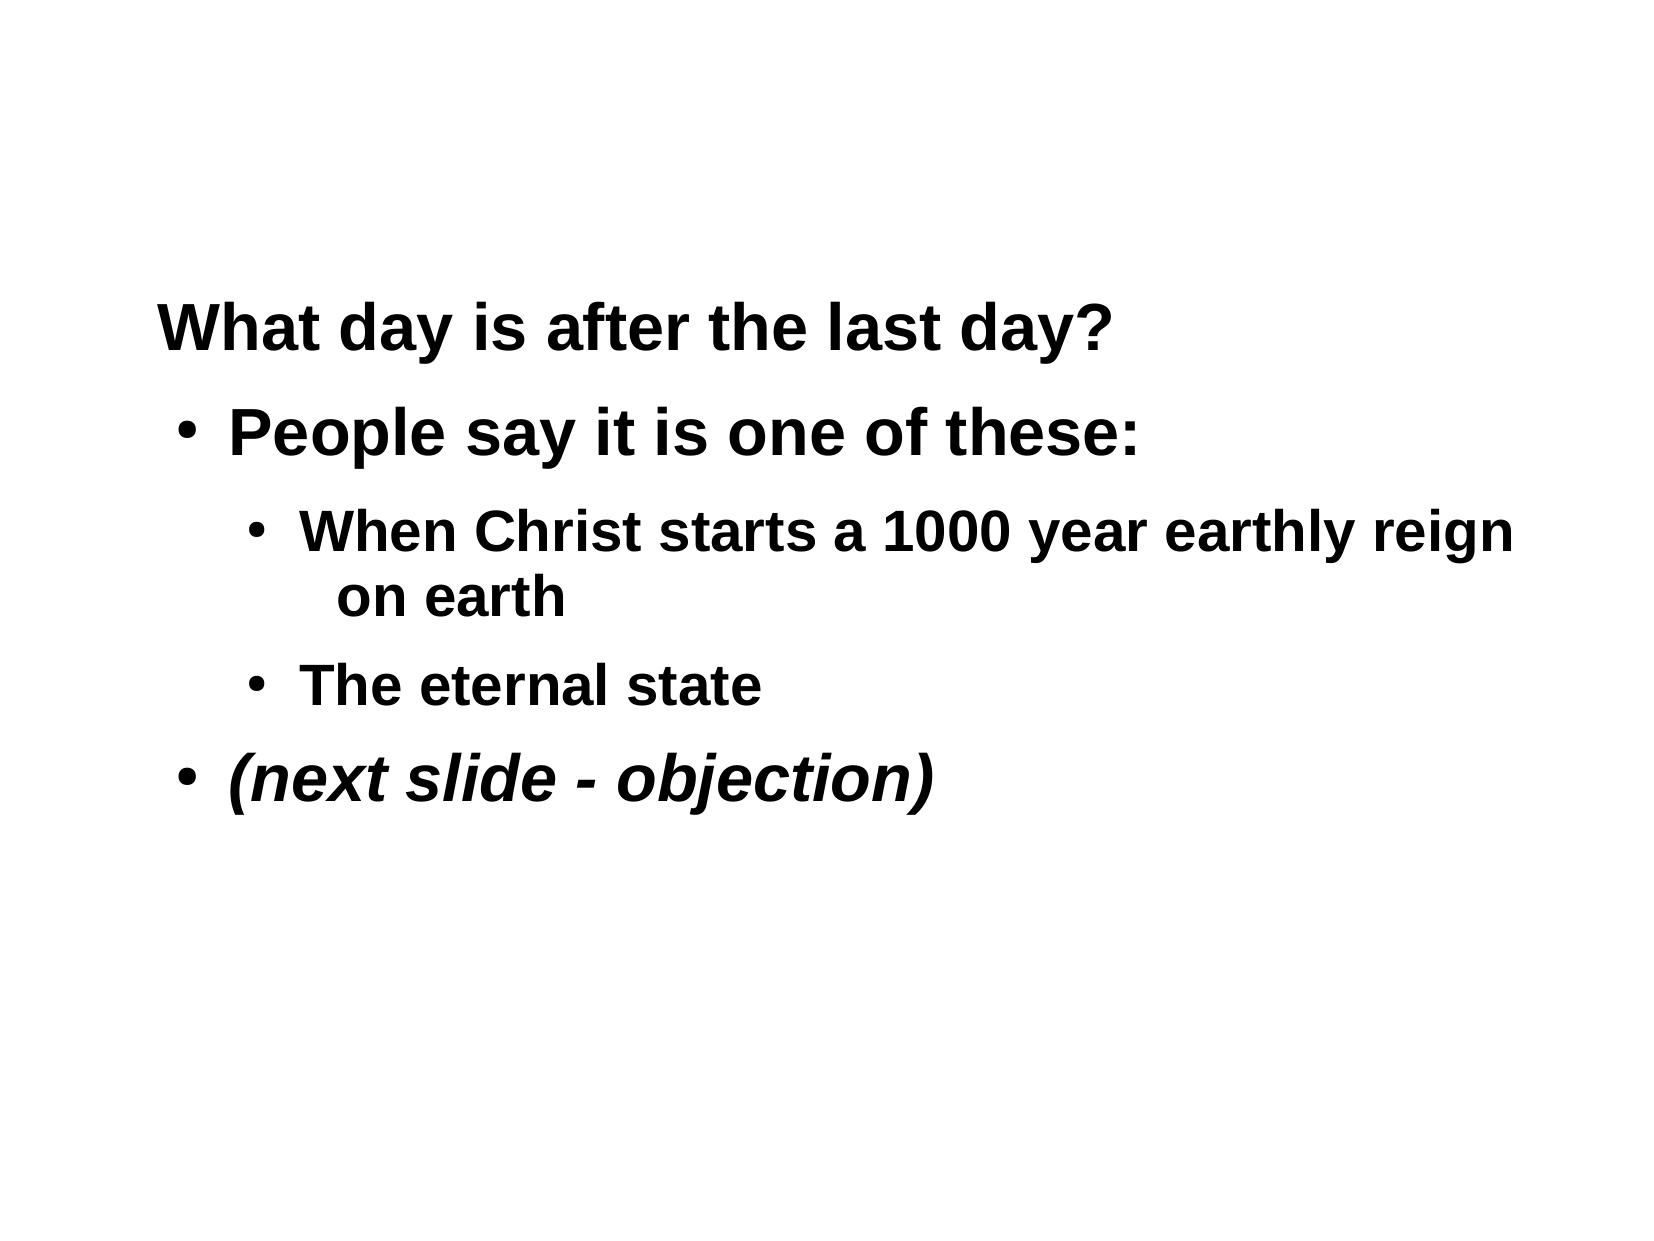

#
What day is after the last day?
People say it is one of these:
When Christ starts a 1000 year earthly reign on earth
The eternal state
(next slide - objection)